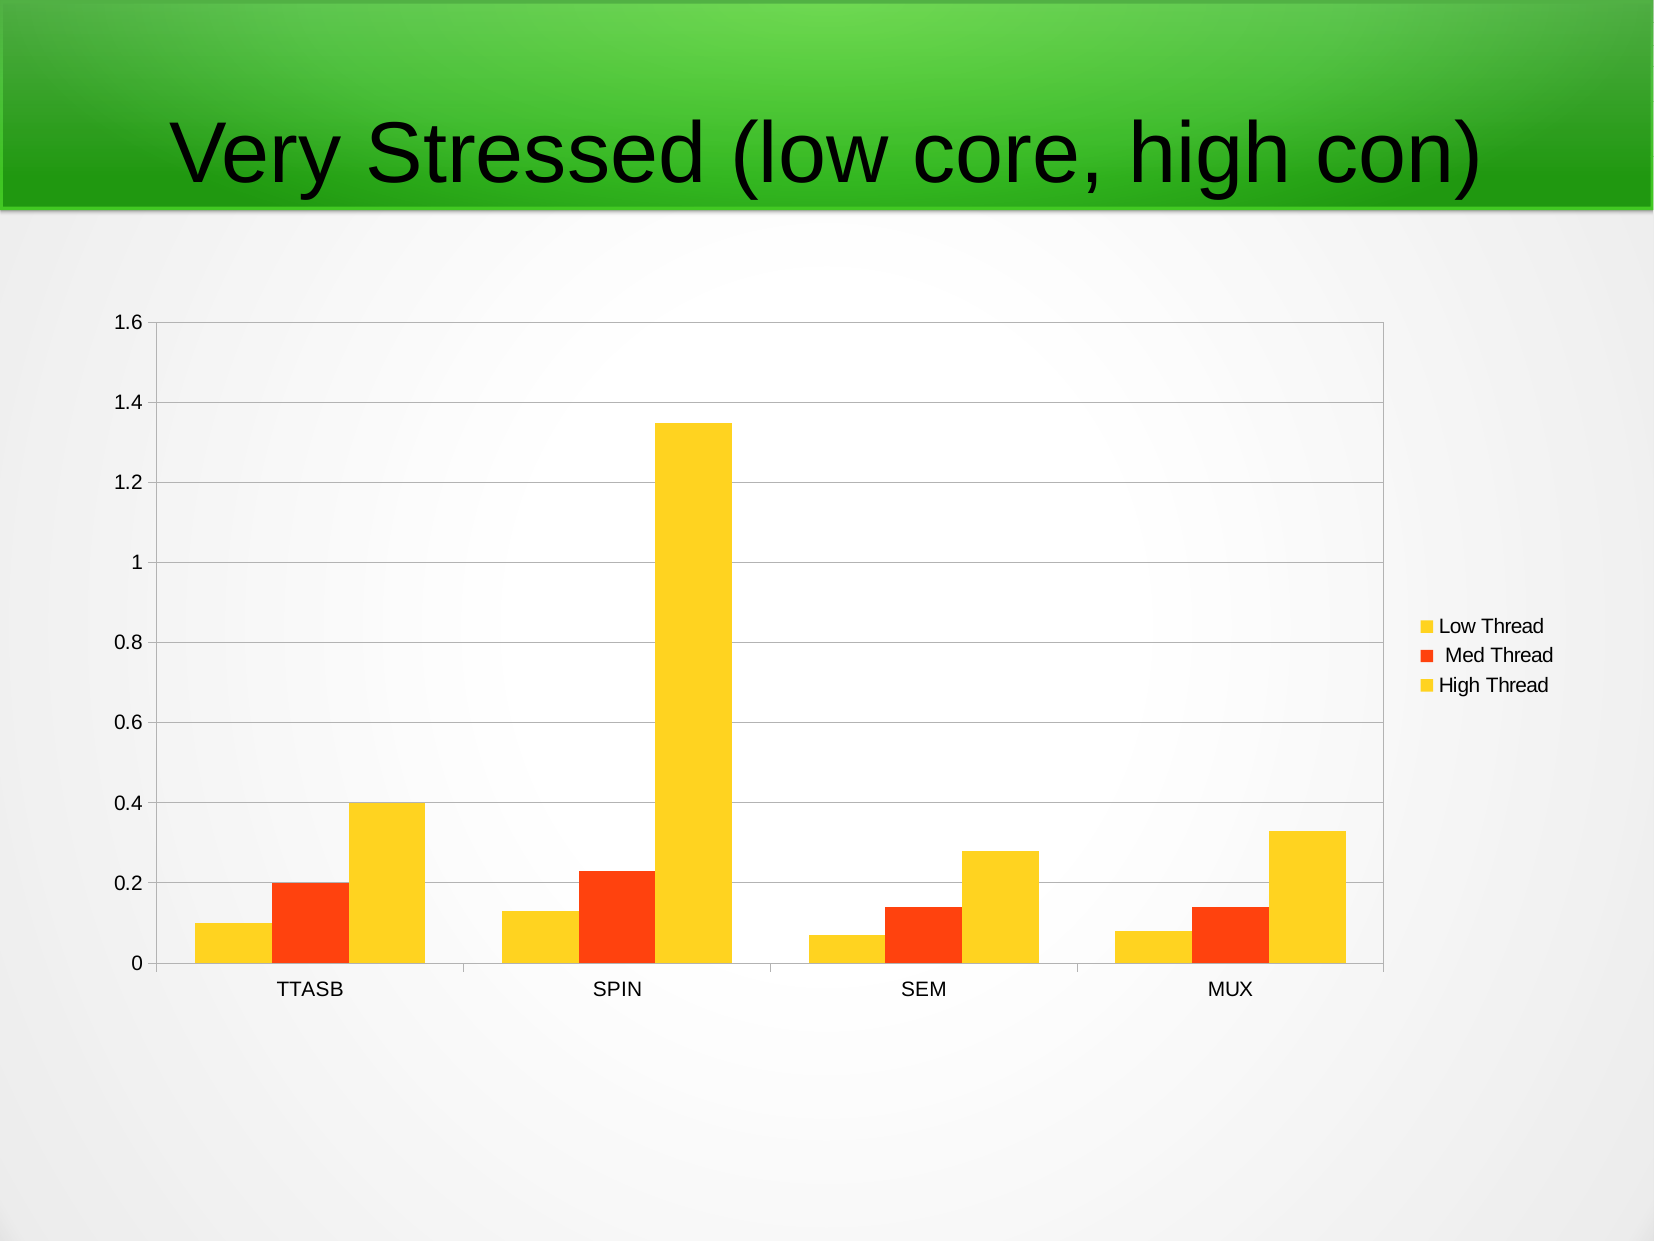

# Very Stressed (low core, high con)
### Chart
| Category | Low Thread | Med Thread | High Thread |
|---|---|---|---|
| TTASB | 0.1 | 0.2 | 0.4 |
| SPIN | 0.13 | 0.23 | 1.35 |
| SEM | 0.07 | 0.14 | 0.28 |
| MUX | 0.08 | 0.14 | 0.33 |